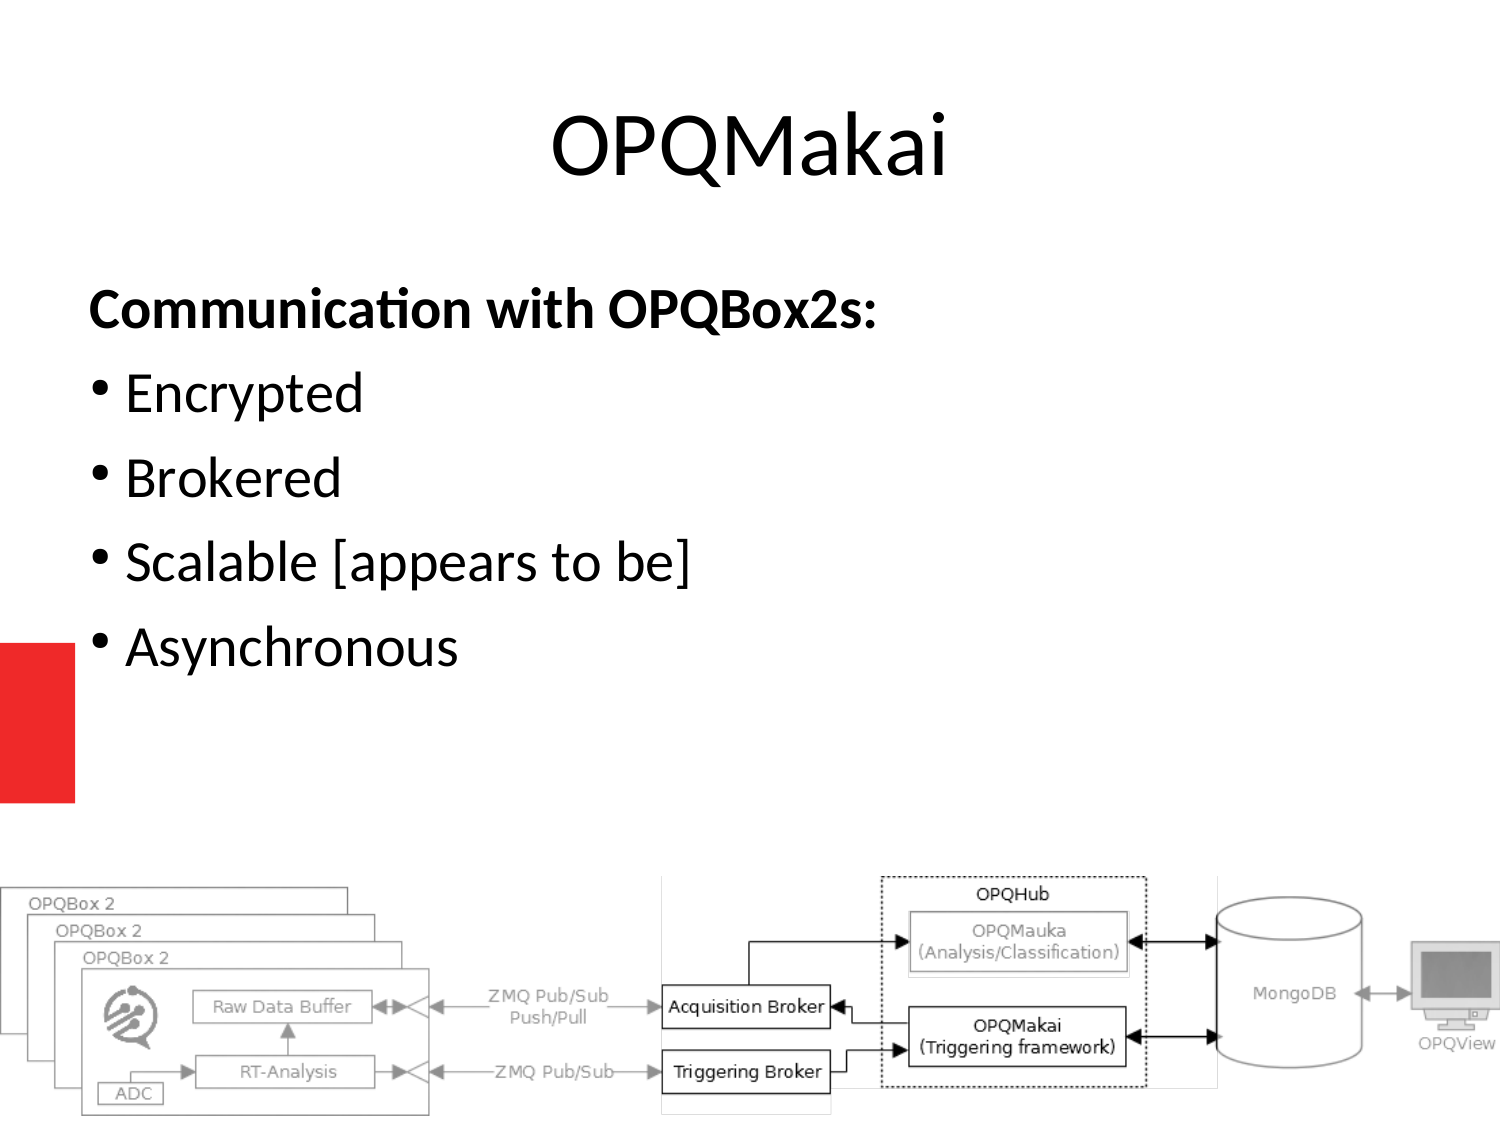

OPQMakai
Communication with OPQBox2s:
Encrypted
Brokered
Scalable [appears to be]
Asynchronous